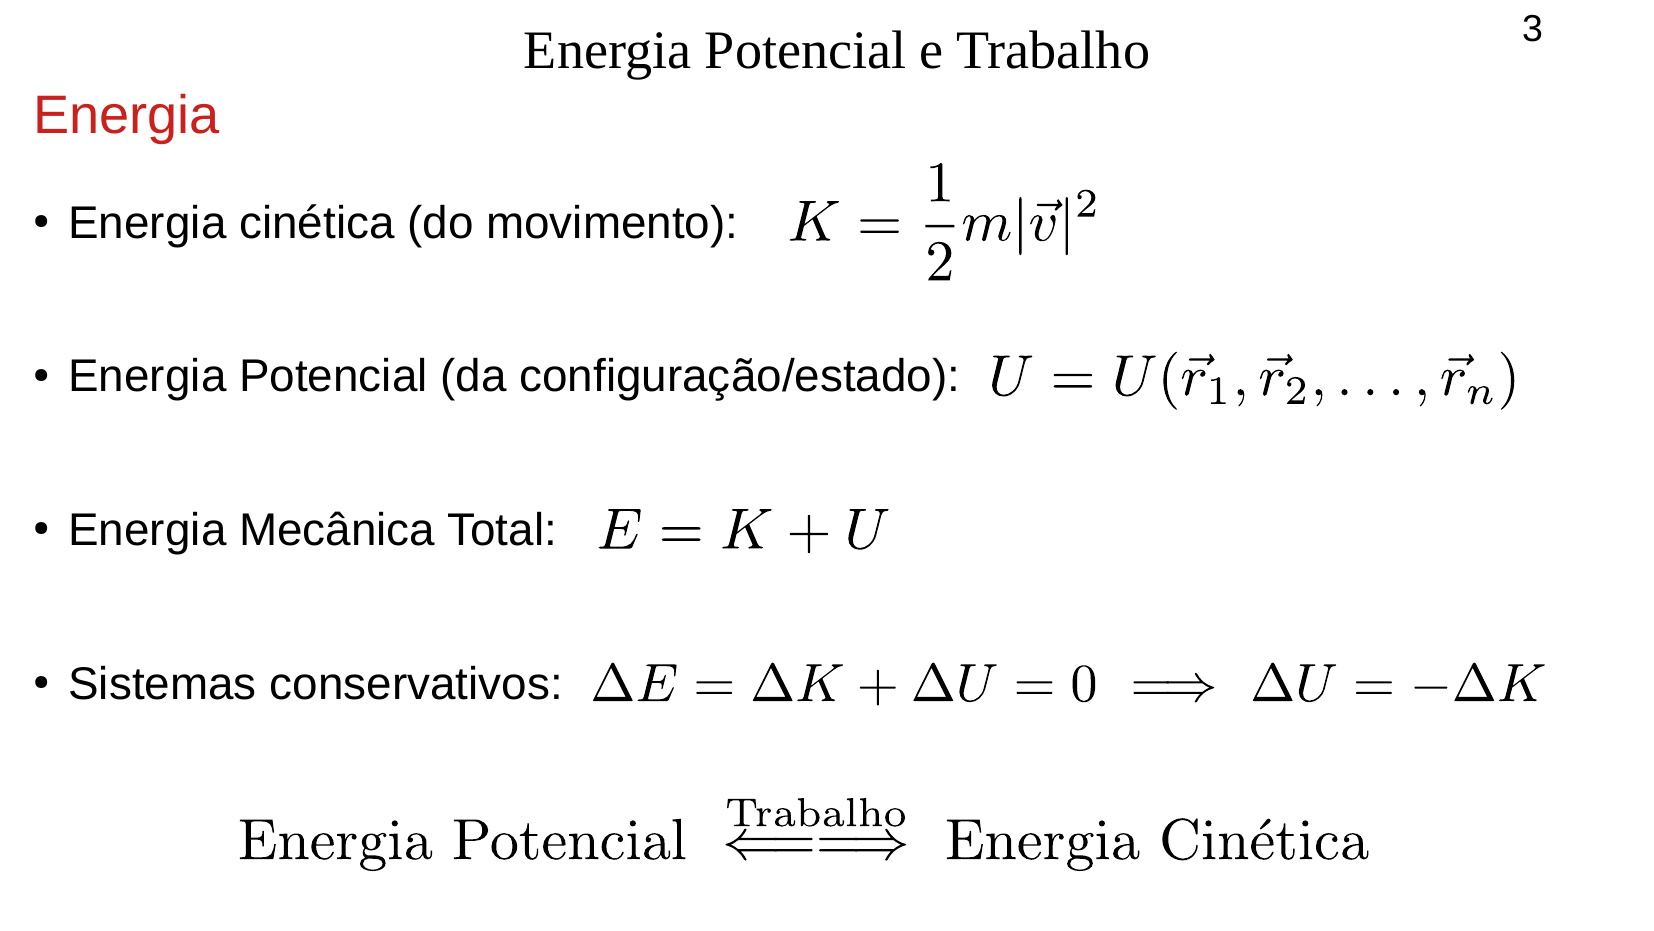

Energia Potencial e Trabalho
Energia
Energia cinética (do movimento):
Energia Potencial (da configuração/estado):
Energia Mecânica Total:
Sistemas conservativos: